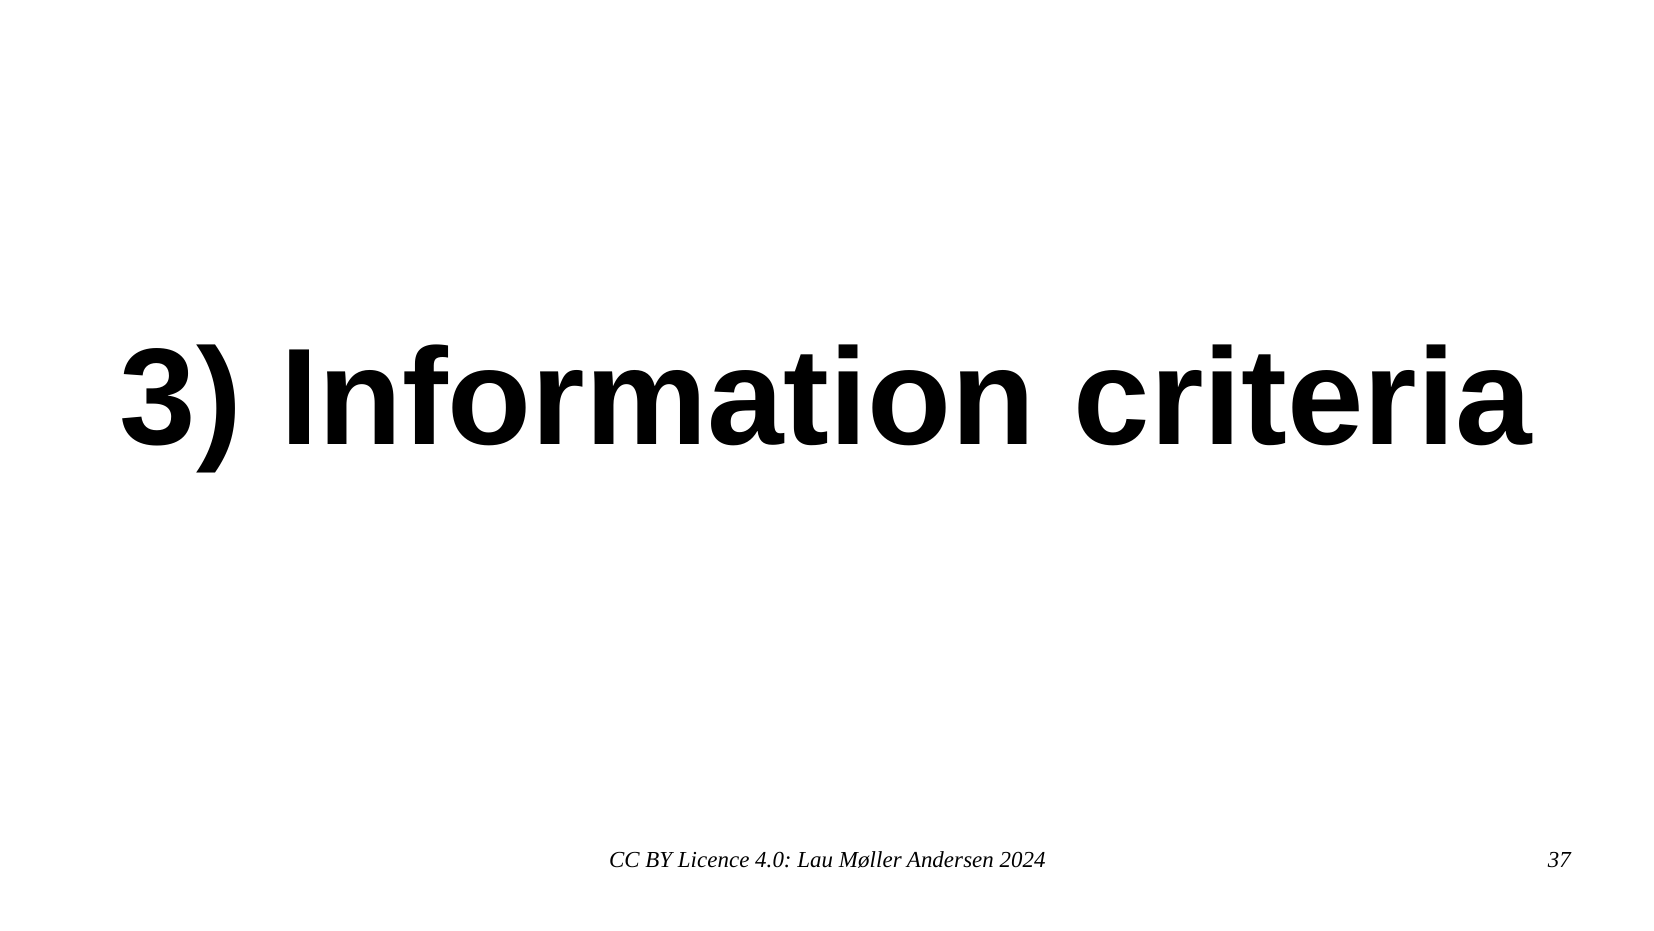

# 3) Information criteria
CC BY Licence 4.0: Lau Møller Andersen 2024
37